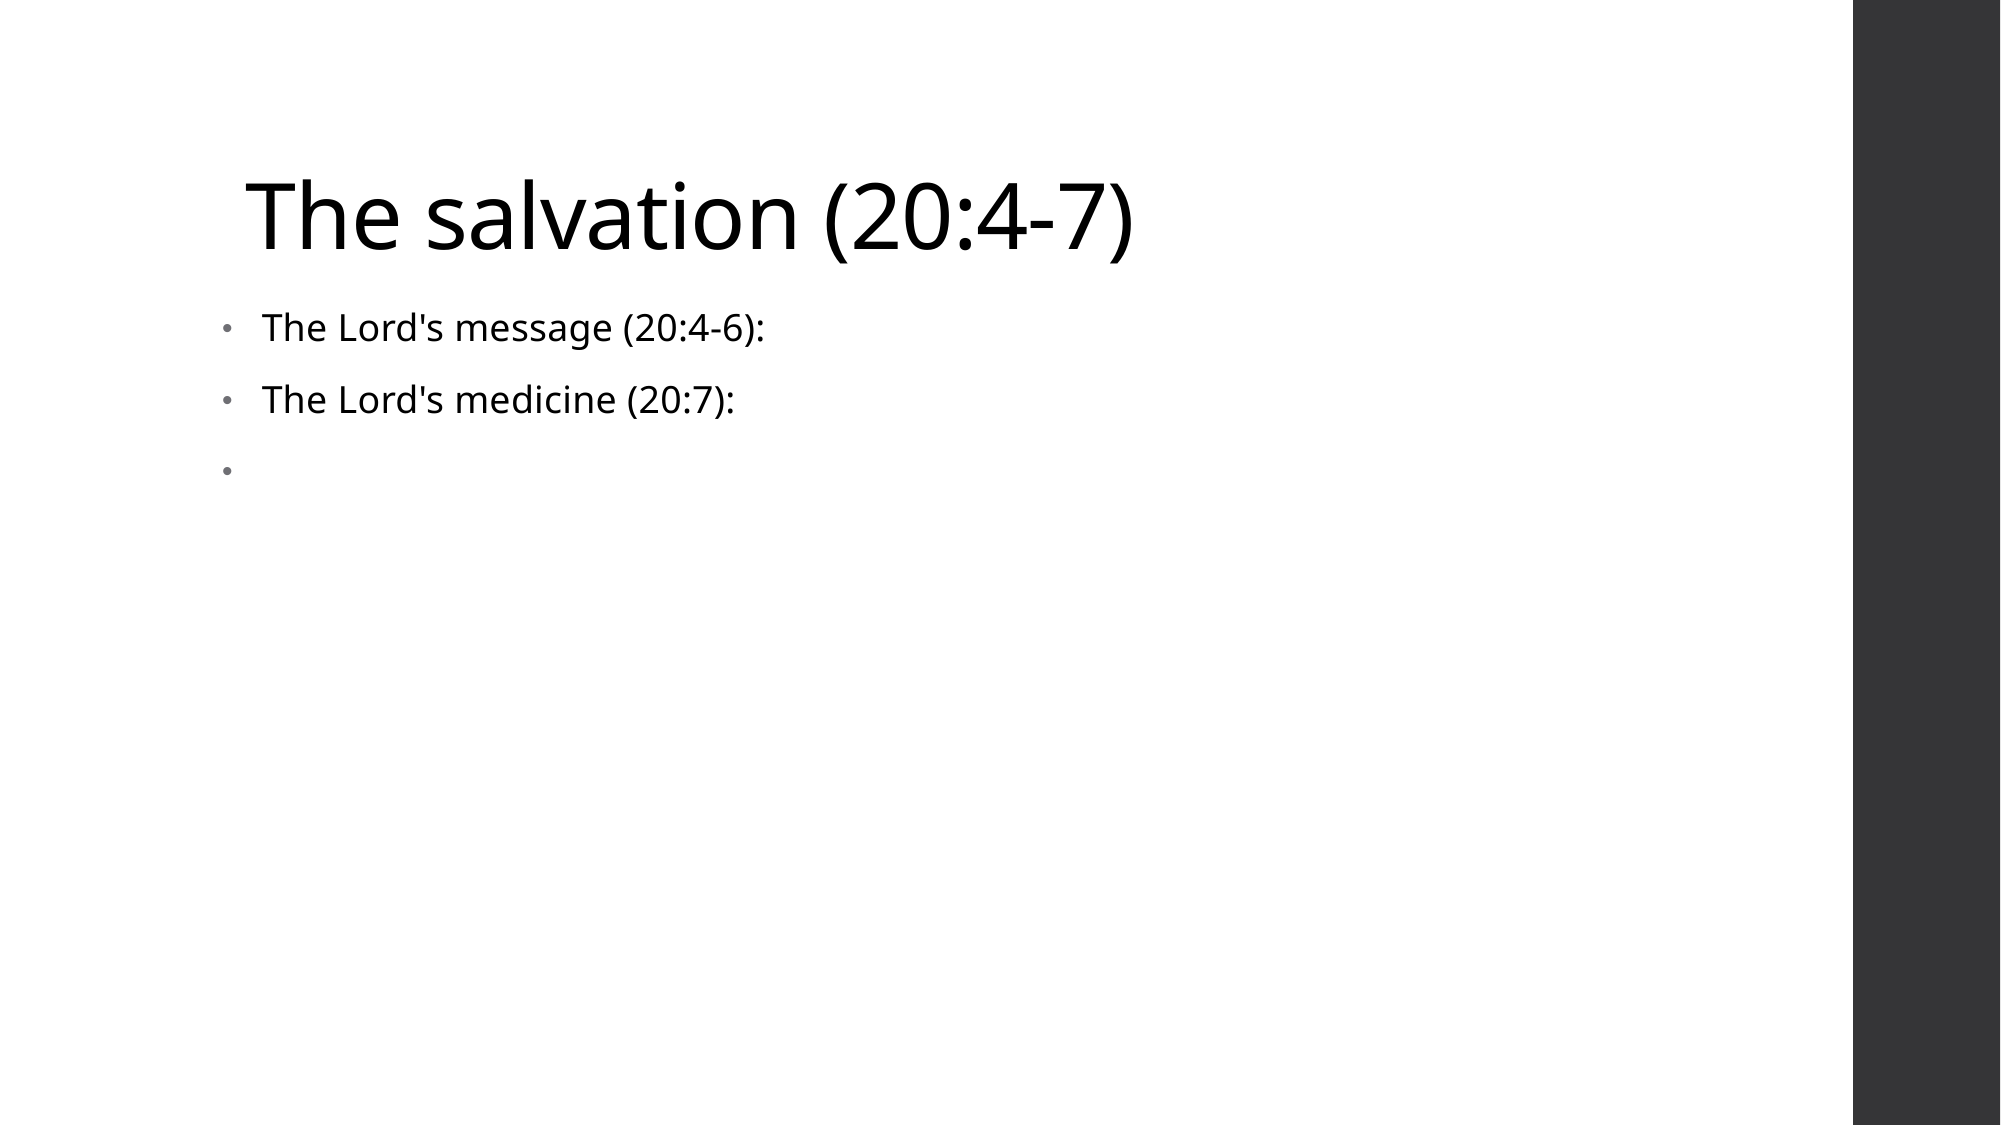

# The salvation (20:4-7)
 The Lord's message (20:4-6):
 The Lord's medicine (20:7):